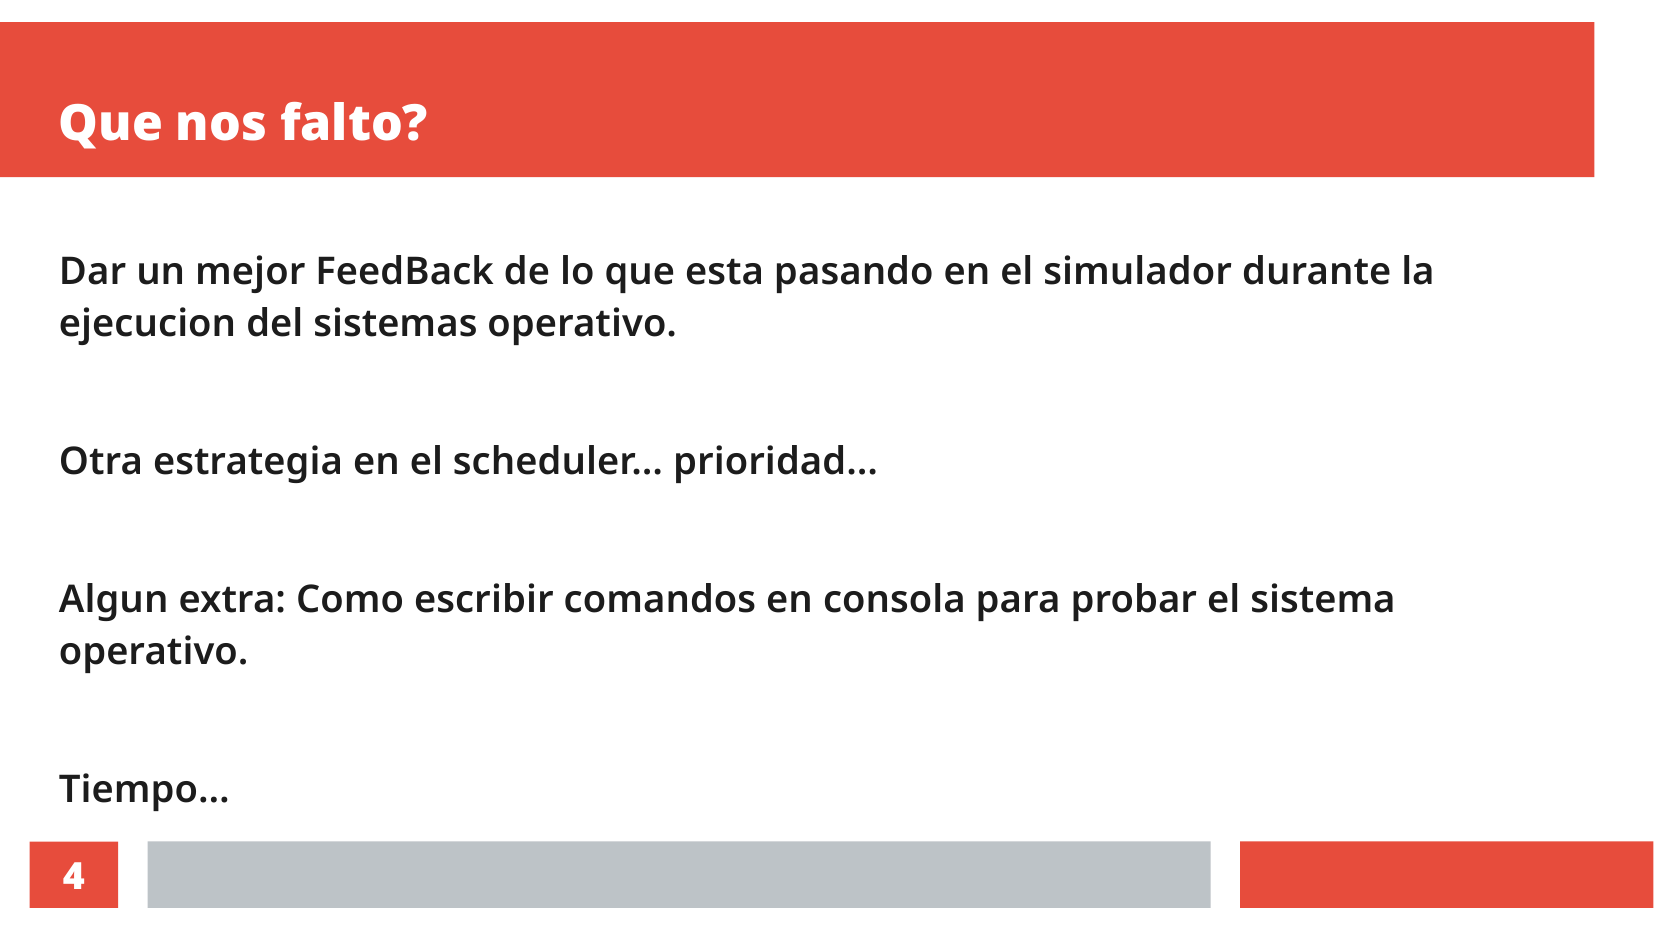

# Que nos falto?
Dar un mejor FeedBack de lo que esta pasando en el simulador durante la ejecucion del sistemas operativo.
Otra estrategia en el scheduler… prioridad…
Algun extra: Como escribir comandos en consola para probar el sistema operativo.
Tiempo…
4